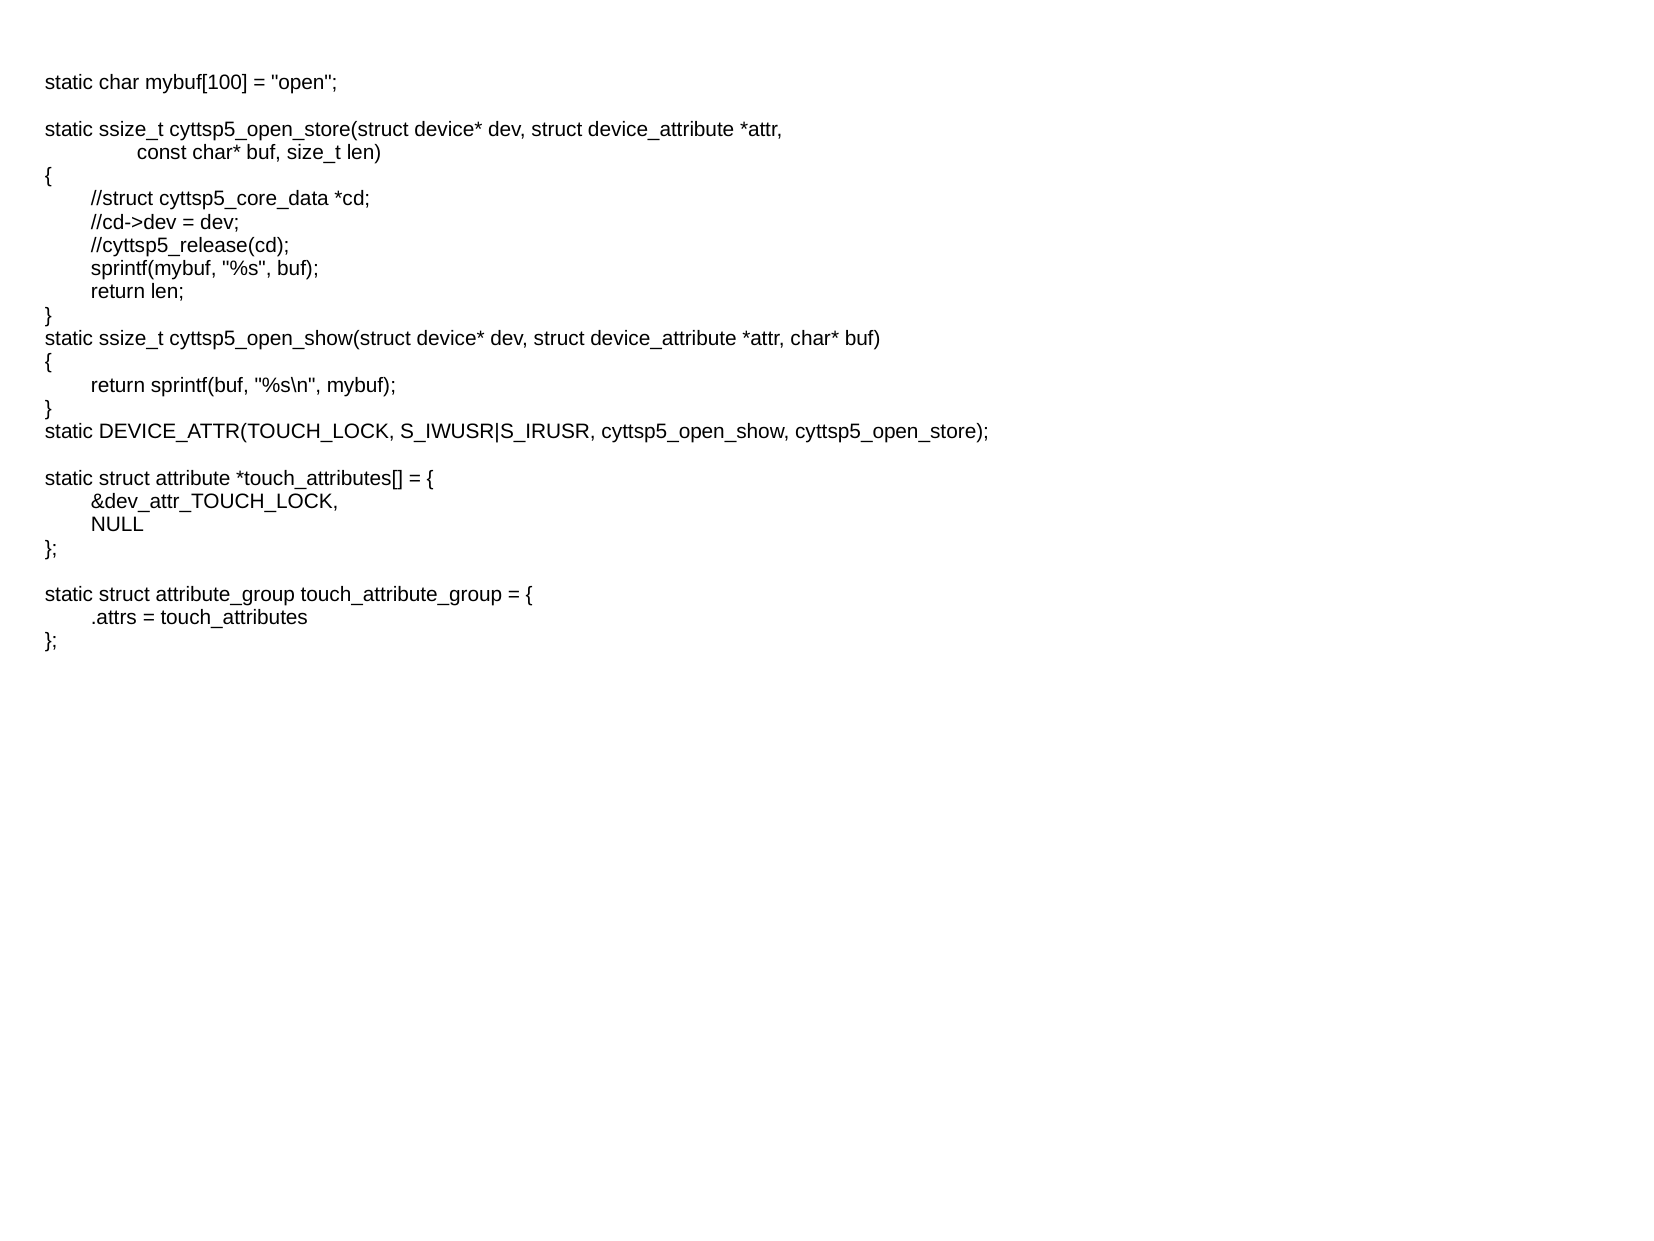

static char mybuf[100] = "open";
static ssize_t cyttsp5_open_store(struct device* dev, struct device_attribute *attr,
 const char* buf, size_t len)
{
 //struct cyttsp5_core_data *cd;
 //cd->dev = dev;
 //cyttsp5_release(cd);
 sprintf(mybuf, "%s", buf);
 return len;
}
static ssize_t cyttsp5_open_show(struct device* dev, struct device_attribute *attr, char* buf)
{
 return sprintf(buf, "%s\n", mybuf);
}
static DEVICE_ATTR(TOUCH_LOCK, S_IWUSR|S_IRUSR, cyttsp5_open_show, cyttsp5_open_store);
static struct attribute *touch_attributes[] = {
 &dev_attr_TOUCH_LOCK,
 NULL
};
static struct attribute_group touch_attribute_group = {
 .attrs = touch_attributes
};